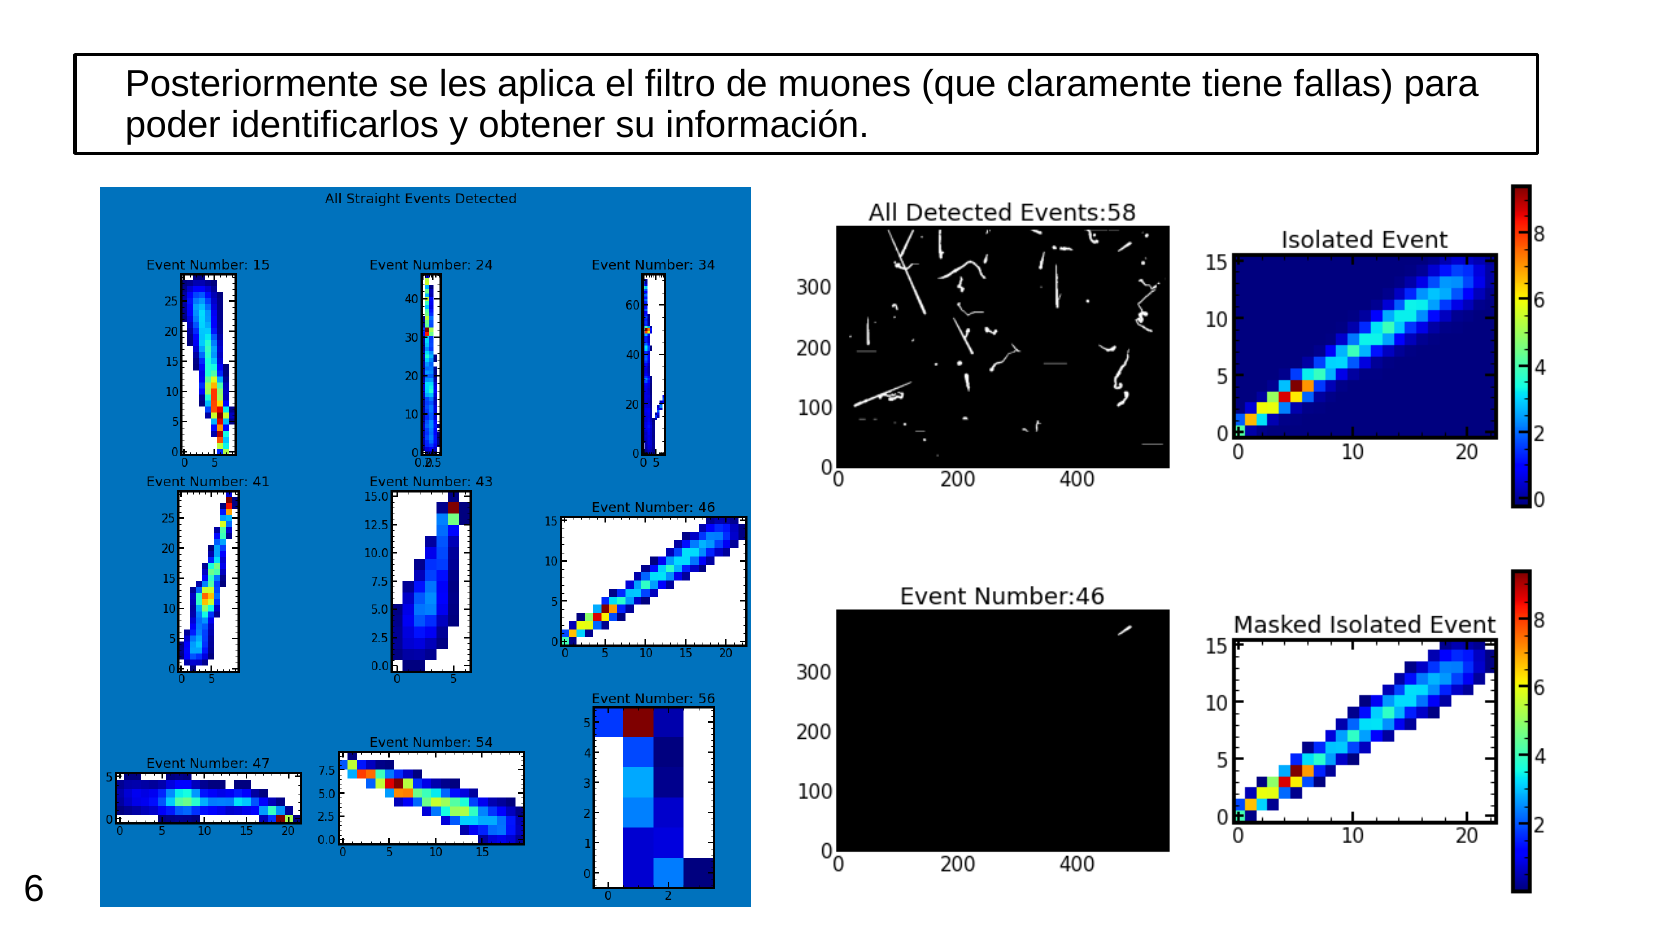

Posteriormente se les aplica el filtro de muones (que claramente tiene fallas) para poder identificarlos y obtener su información.